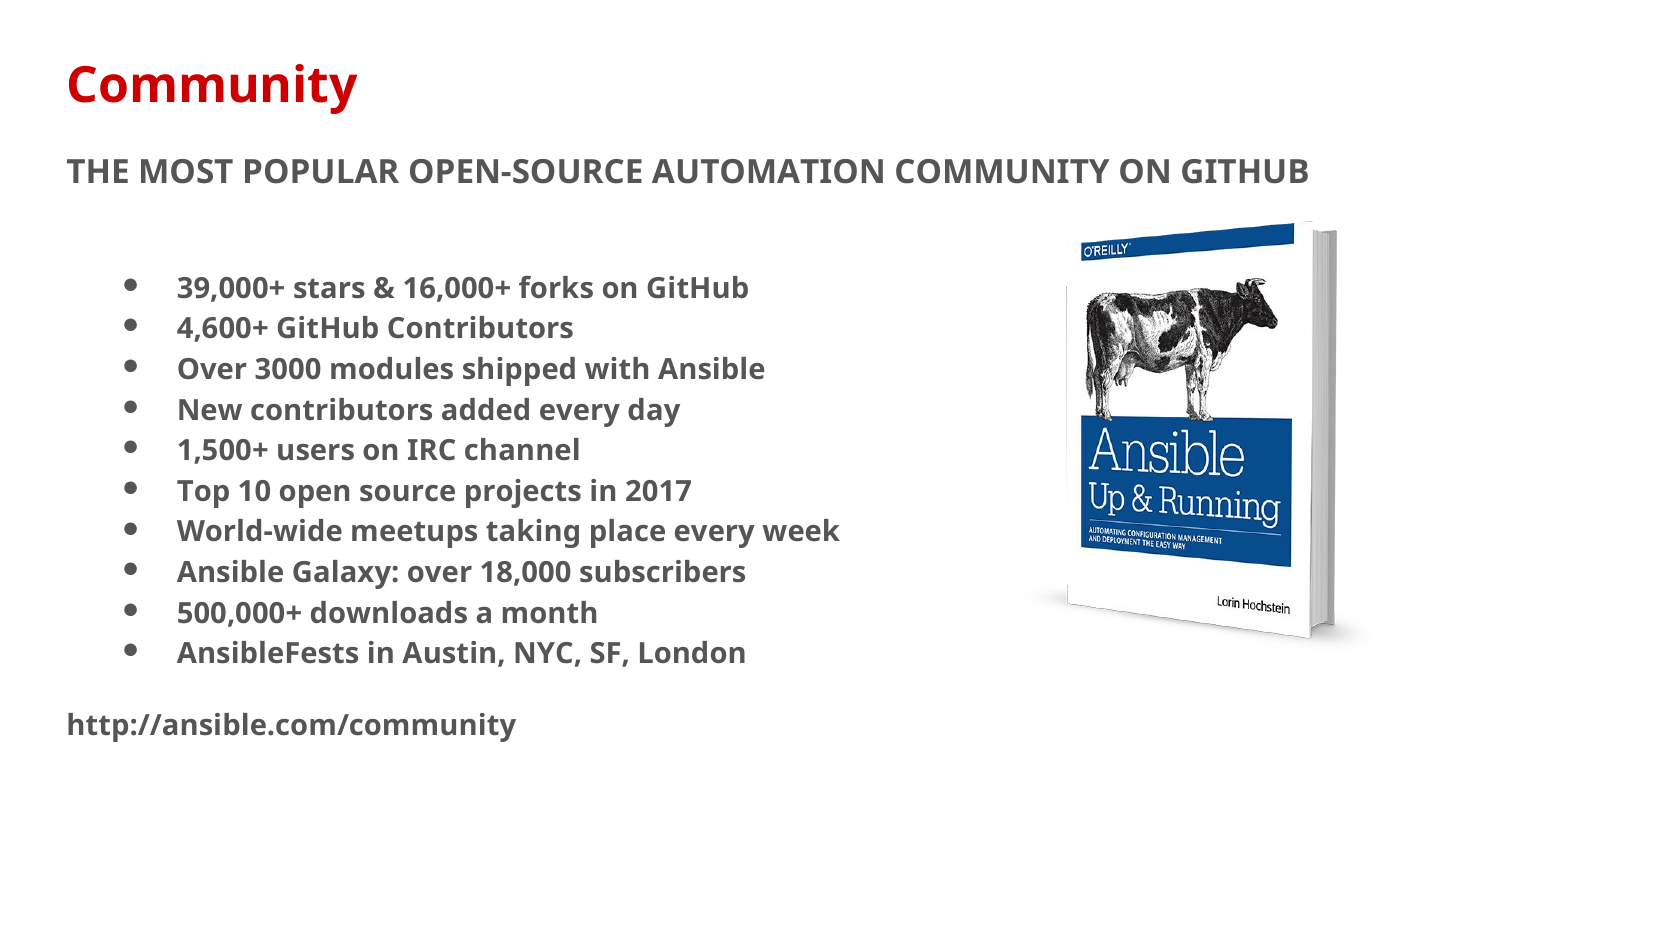

Community
THE MOST POPULAR OPEN-SOURCE AUTOMATION COMMUNITY ON GITHUB
●
39,000+ stars & 16,000+ forks on GitHub
●
4,600+ GitHub Contributors
●
Over 3000 modules shipped with Ansible
●
New contributors added every day
●
1,500+ users on IRC channel
●
Top 10 open source projects in 2017
●
World-wide meetups taking place every week
●
Ansible Galaxy: over 18,000 subscribers
●
500,000+ downloads a month
●
AnsibleFests in Austin, NYC, SF, London
http://ansible.com/community